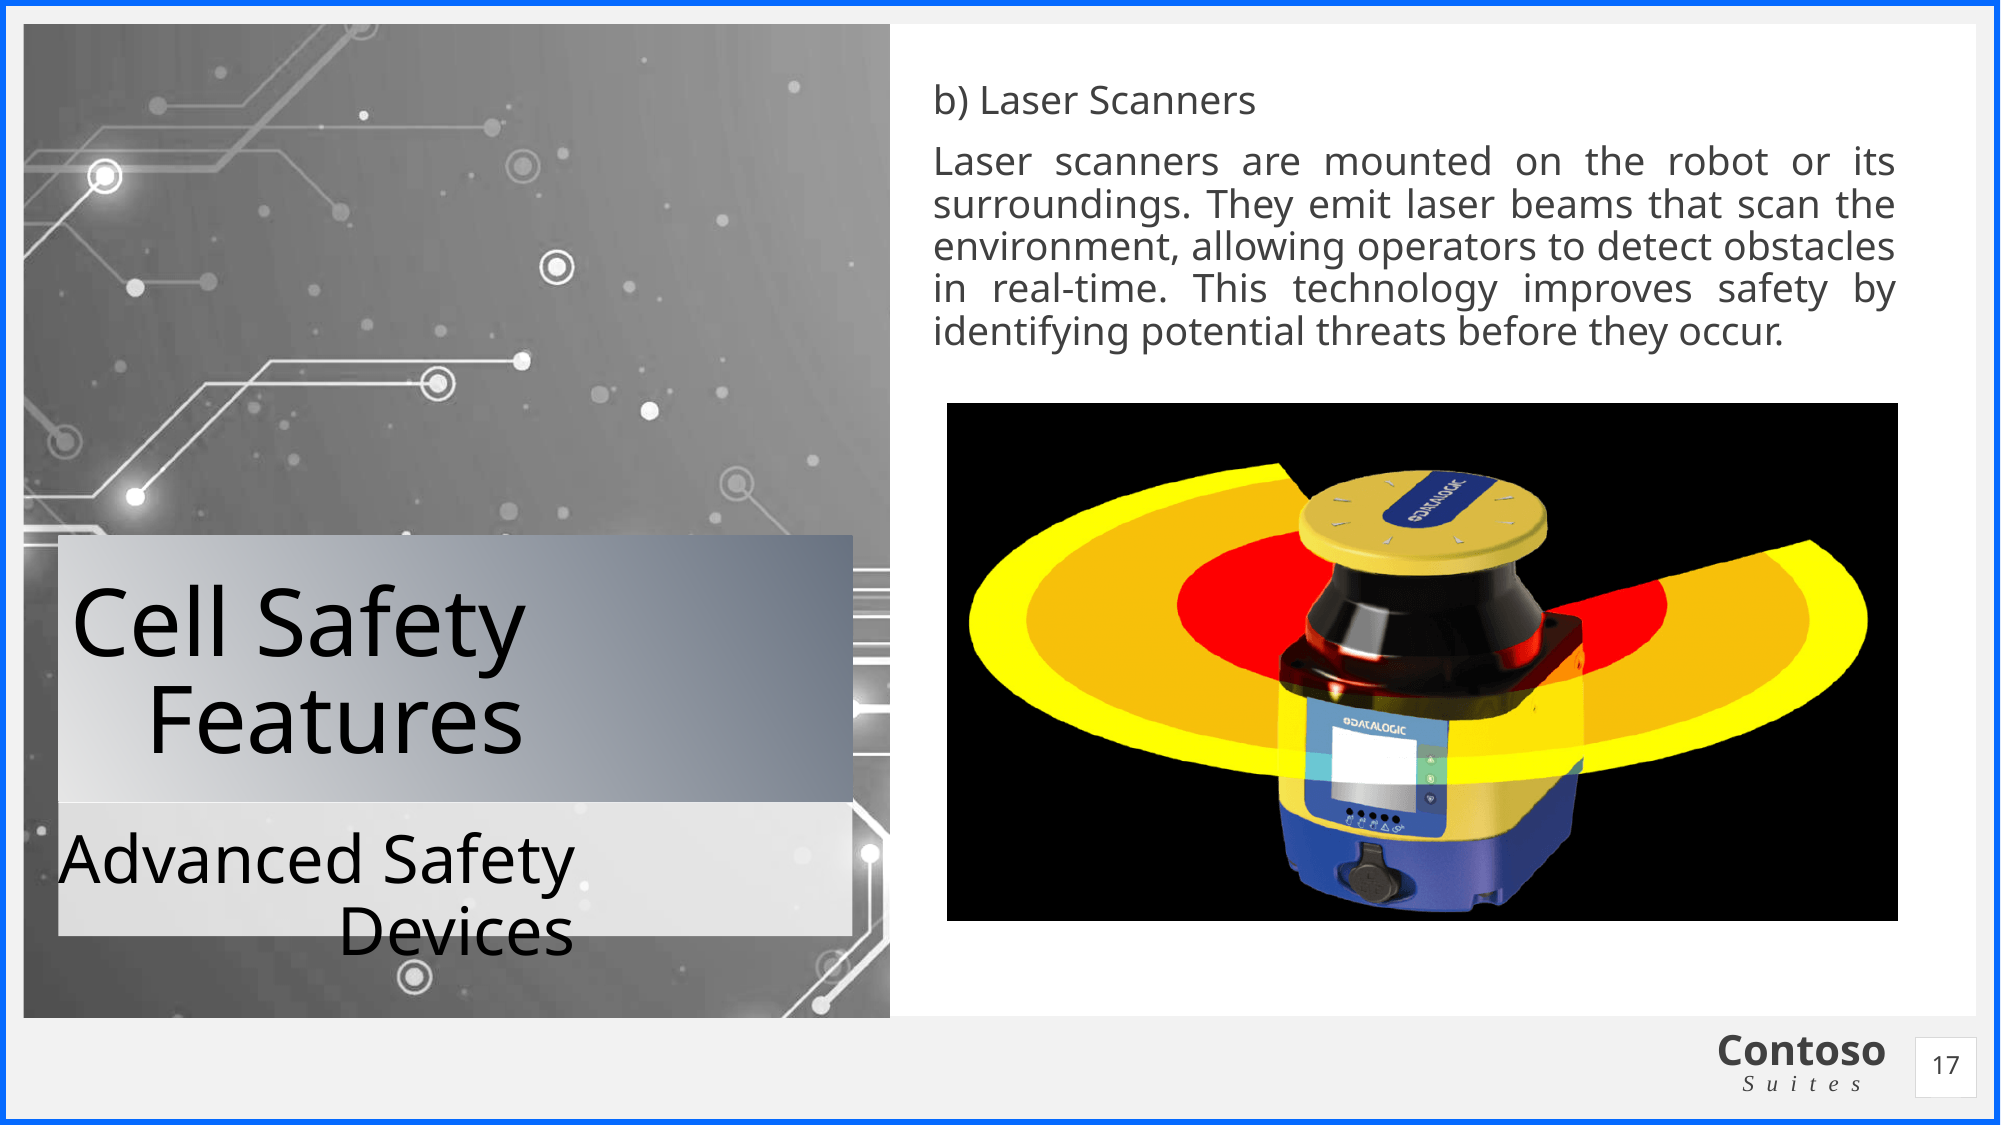

b) Laser Scanners
Laser scanners are mounted on the robot or its surroundings. They emit laser beams that scan the environment, allowing operators to detect obstacles in real-time. This technology improves safety by identifying potential threats before they occur.
# Cell Safety Features
Advanced Safety Devices